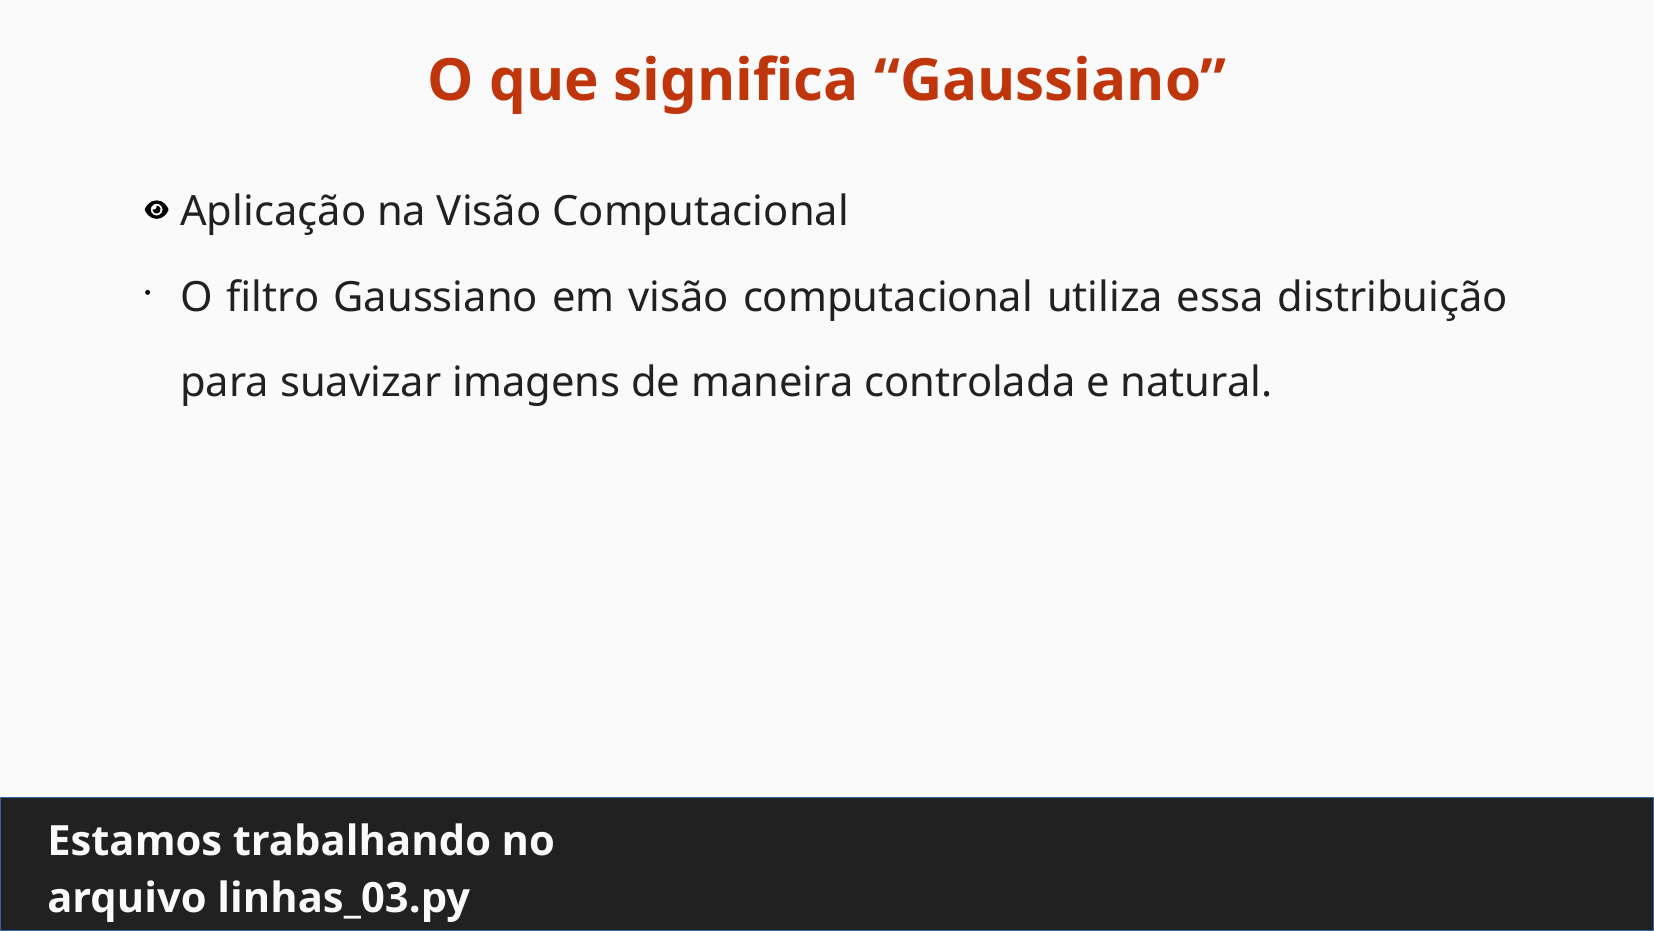

O que significa “Gaussiano”
# Aplicação na Visão Computacional
O filtro Gaussiano em visão computacional utiliza essa distribuição para suavizar imagens de maneira controlada e natural.
Estamos trabalhando no arquivo linhas_03.py